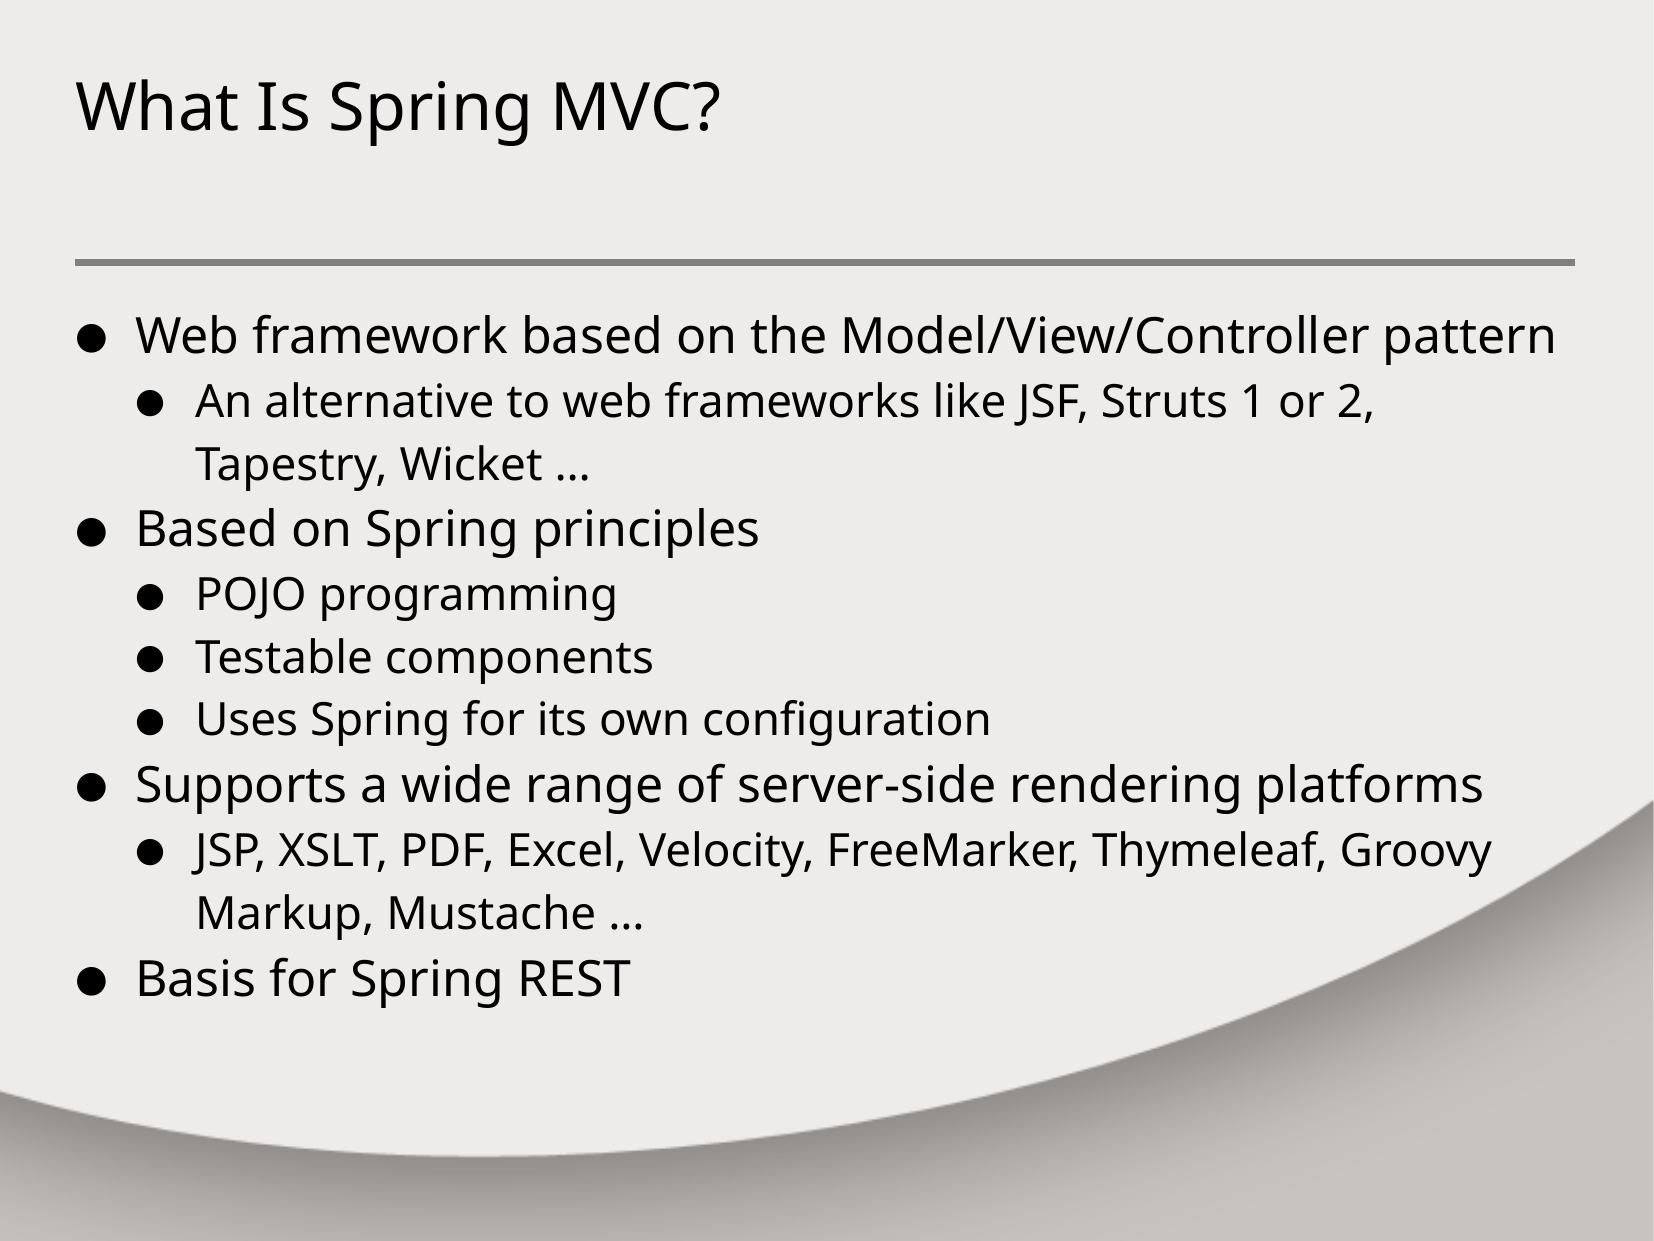

# What Is Spring MVC?
Web framework based on the Model/View/Controller pattern
An alternative to web frameworks like JSF, Struts 1 or 2, Tapestry, Wicket …
Based on Spring principles
POJO programming
Testable components
Uses Spring for its own configuration
Supports a wide range of server-side rendering platforms
JSP, XSLT, PDF, Excel, Velocity, FreeMarker, Thymeleaf, Groovy Markup, Mustache …
Basis for Spring REST